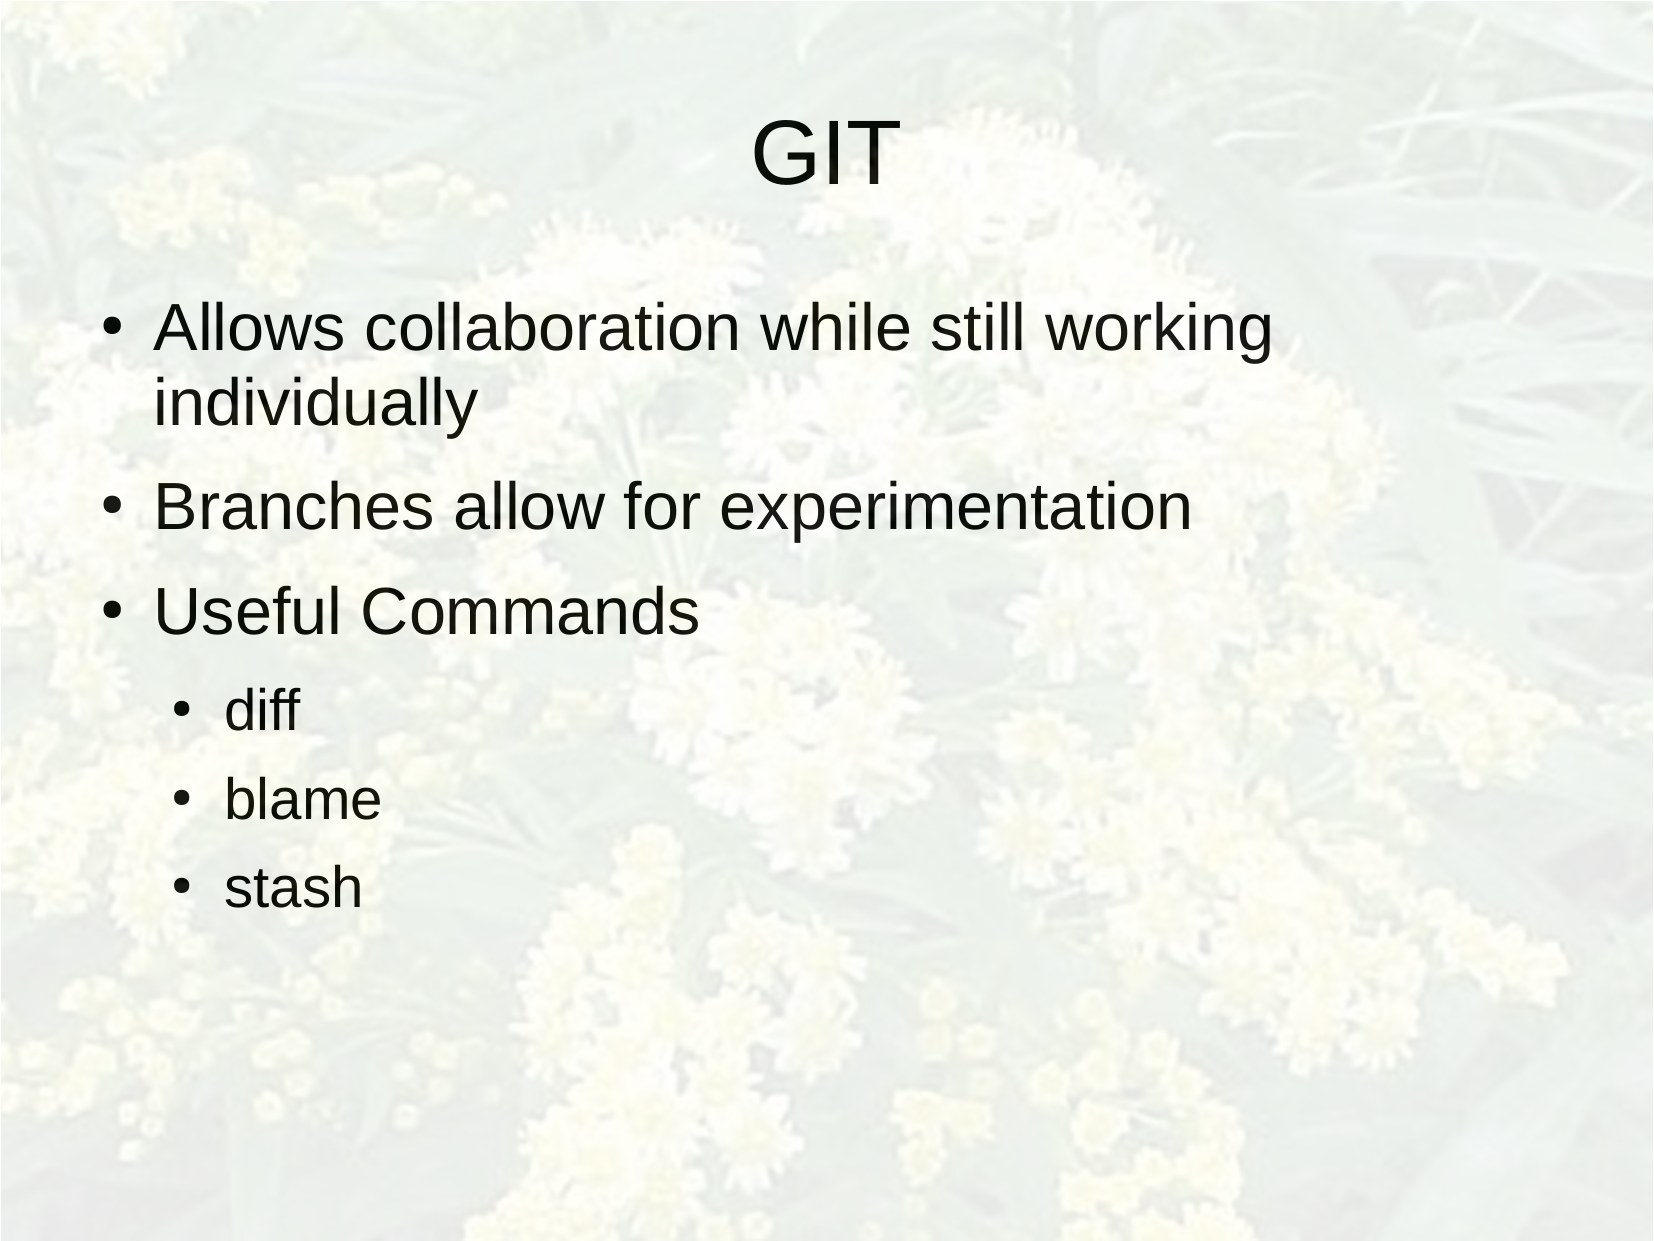

# GIT
Allows collaboration while still working individually
Branches allow for experimentation
Useful Commands
diff
blame
stash